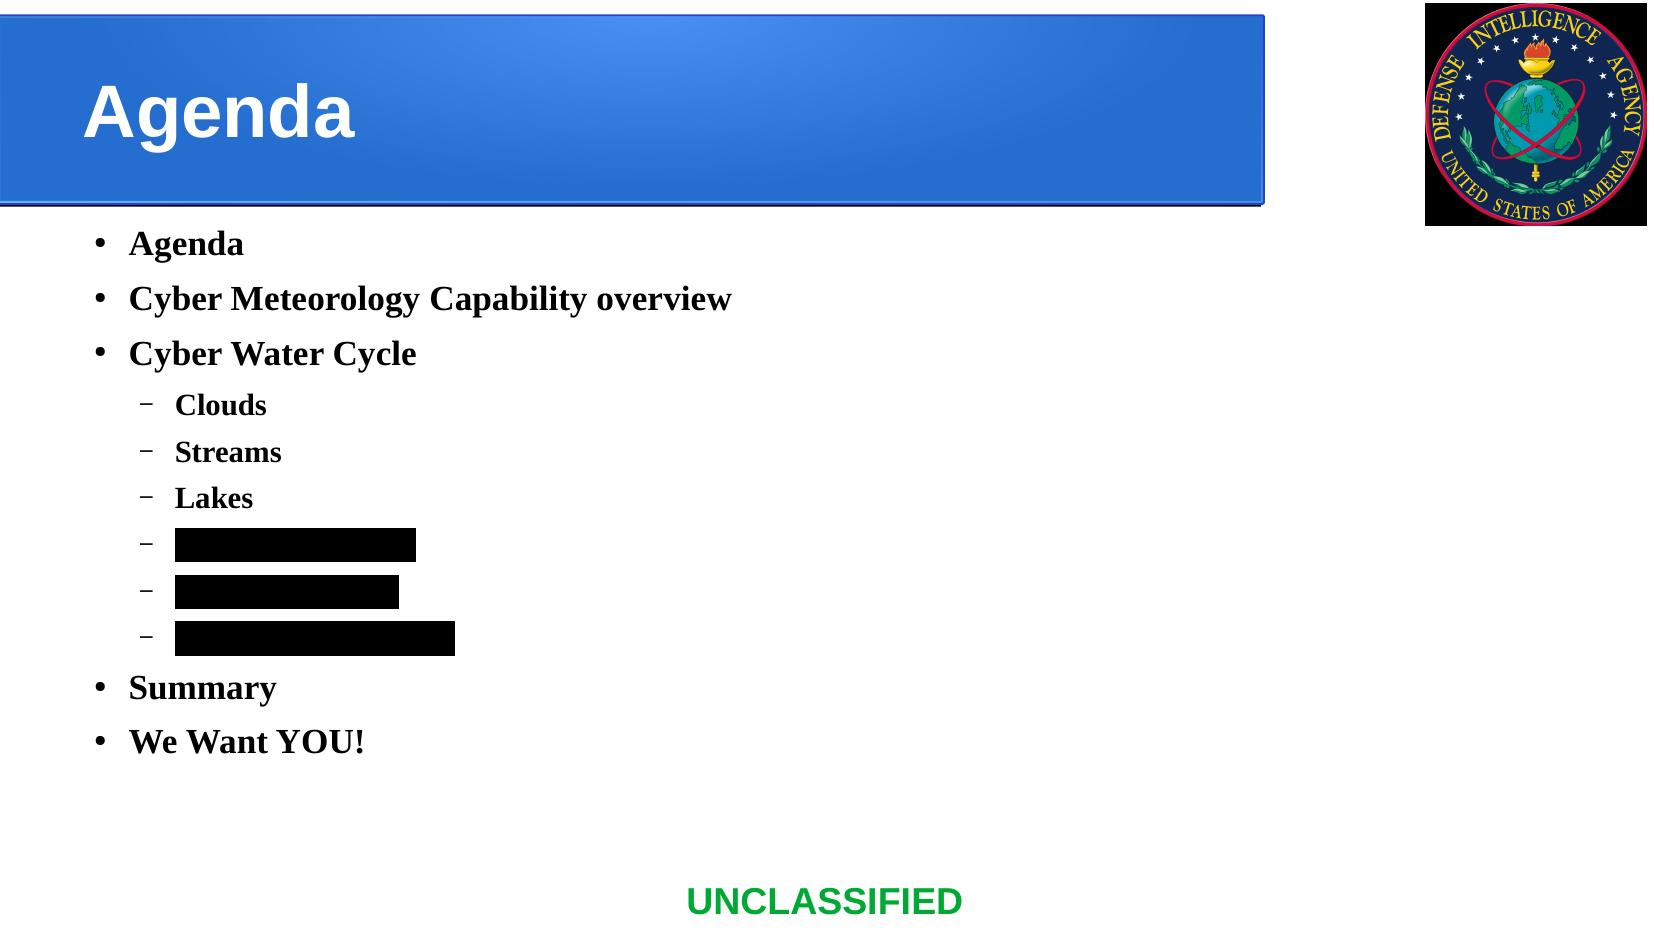

# Agenda
Agenda
Cyber Meteorology Capability overview
Cyber Water Cycle
Clouds
Streams
Lakes
Data Precipitation
Cloud Umbrellas
Cyber Cloud Seeding
Summary
We Want YOU!
UNCLASSIFIED